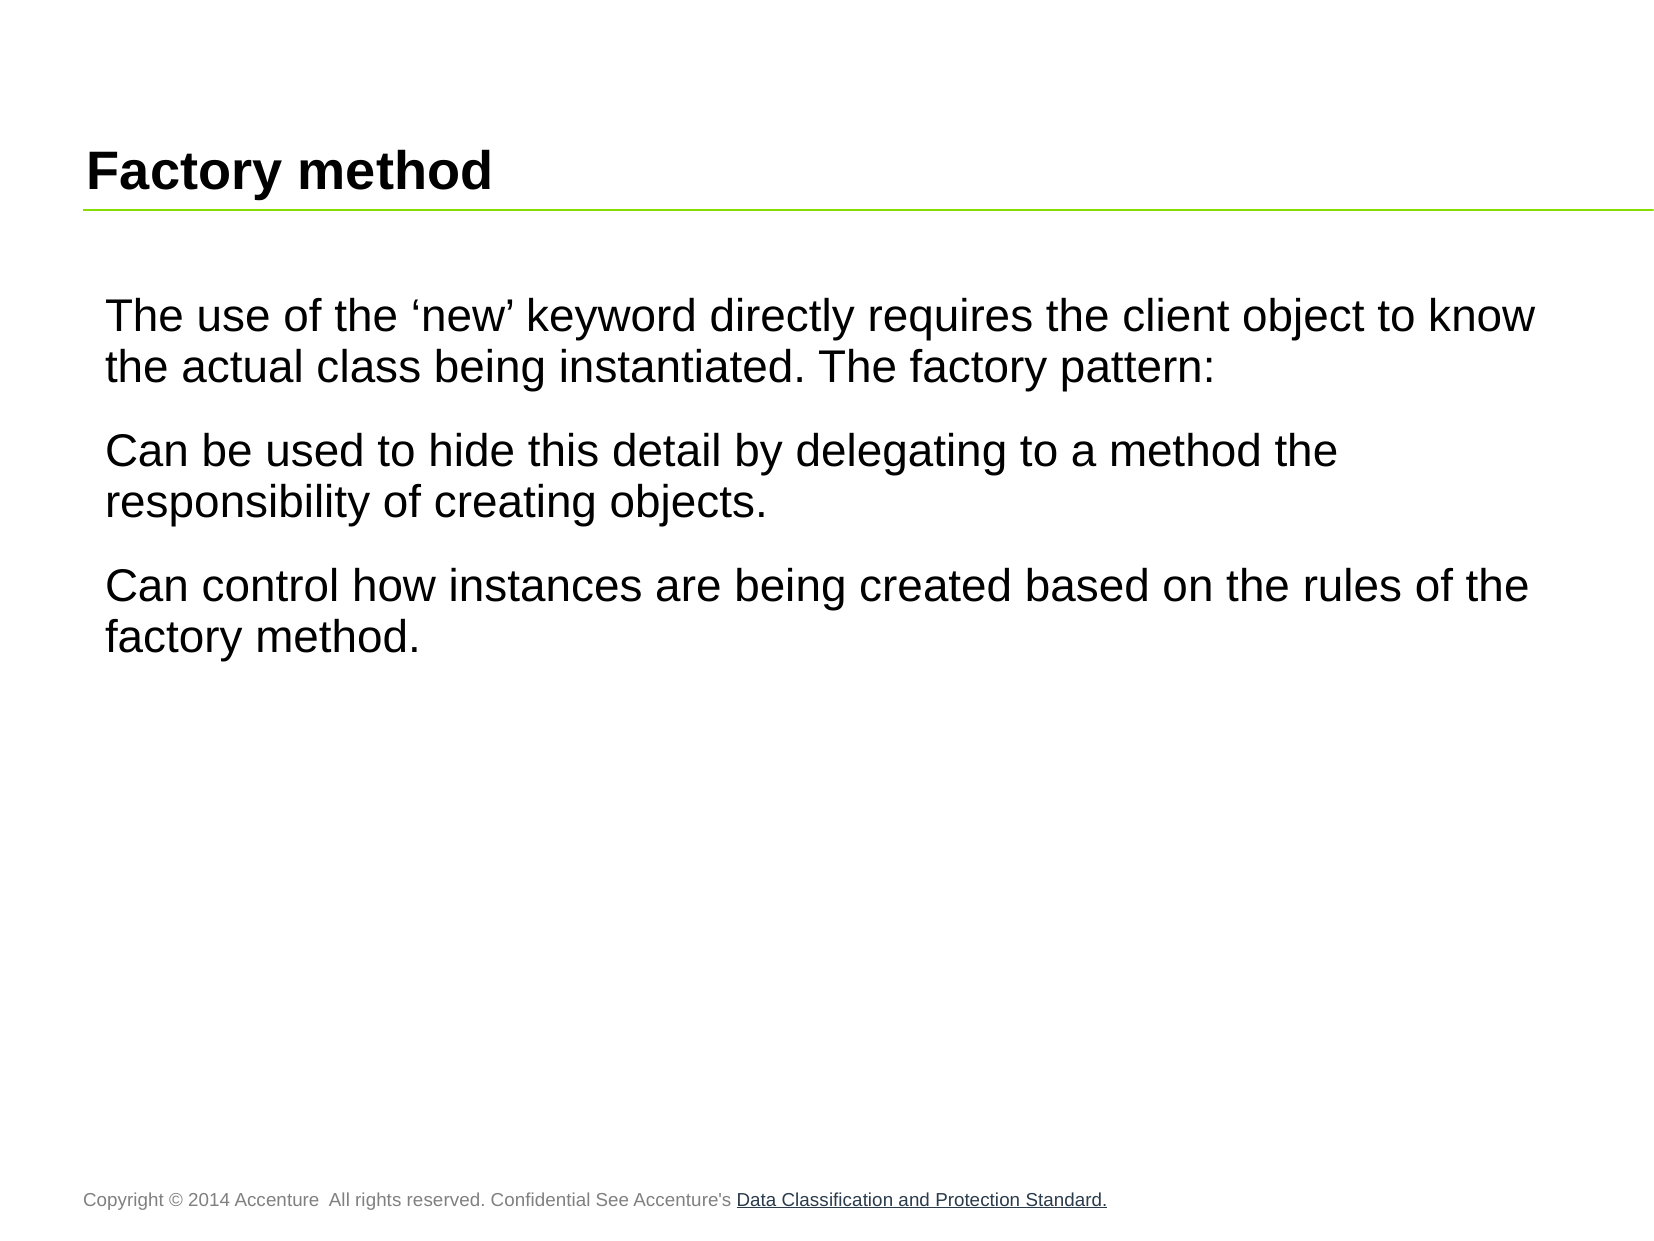

# Factory method
The use of the ‘new’ keyword directly requires the client object to know the actual class being instantiated. The factory pattern:
Can be used to hide this detail by delegating to a method the responsibility of creating objects.
Can control how instances are being created based on the rules of the factory method.